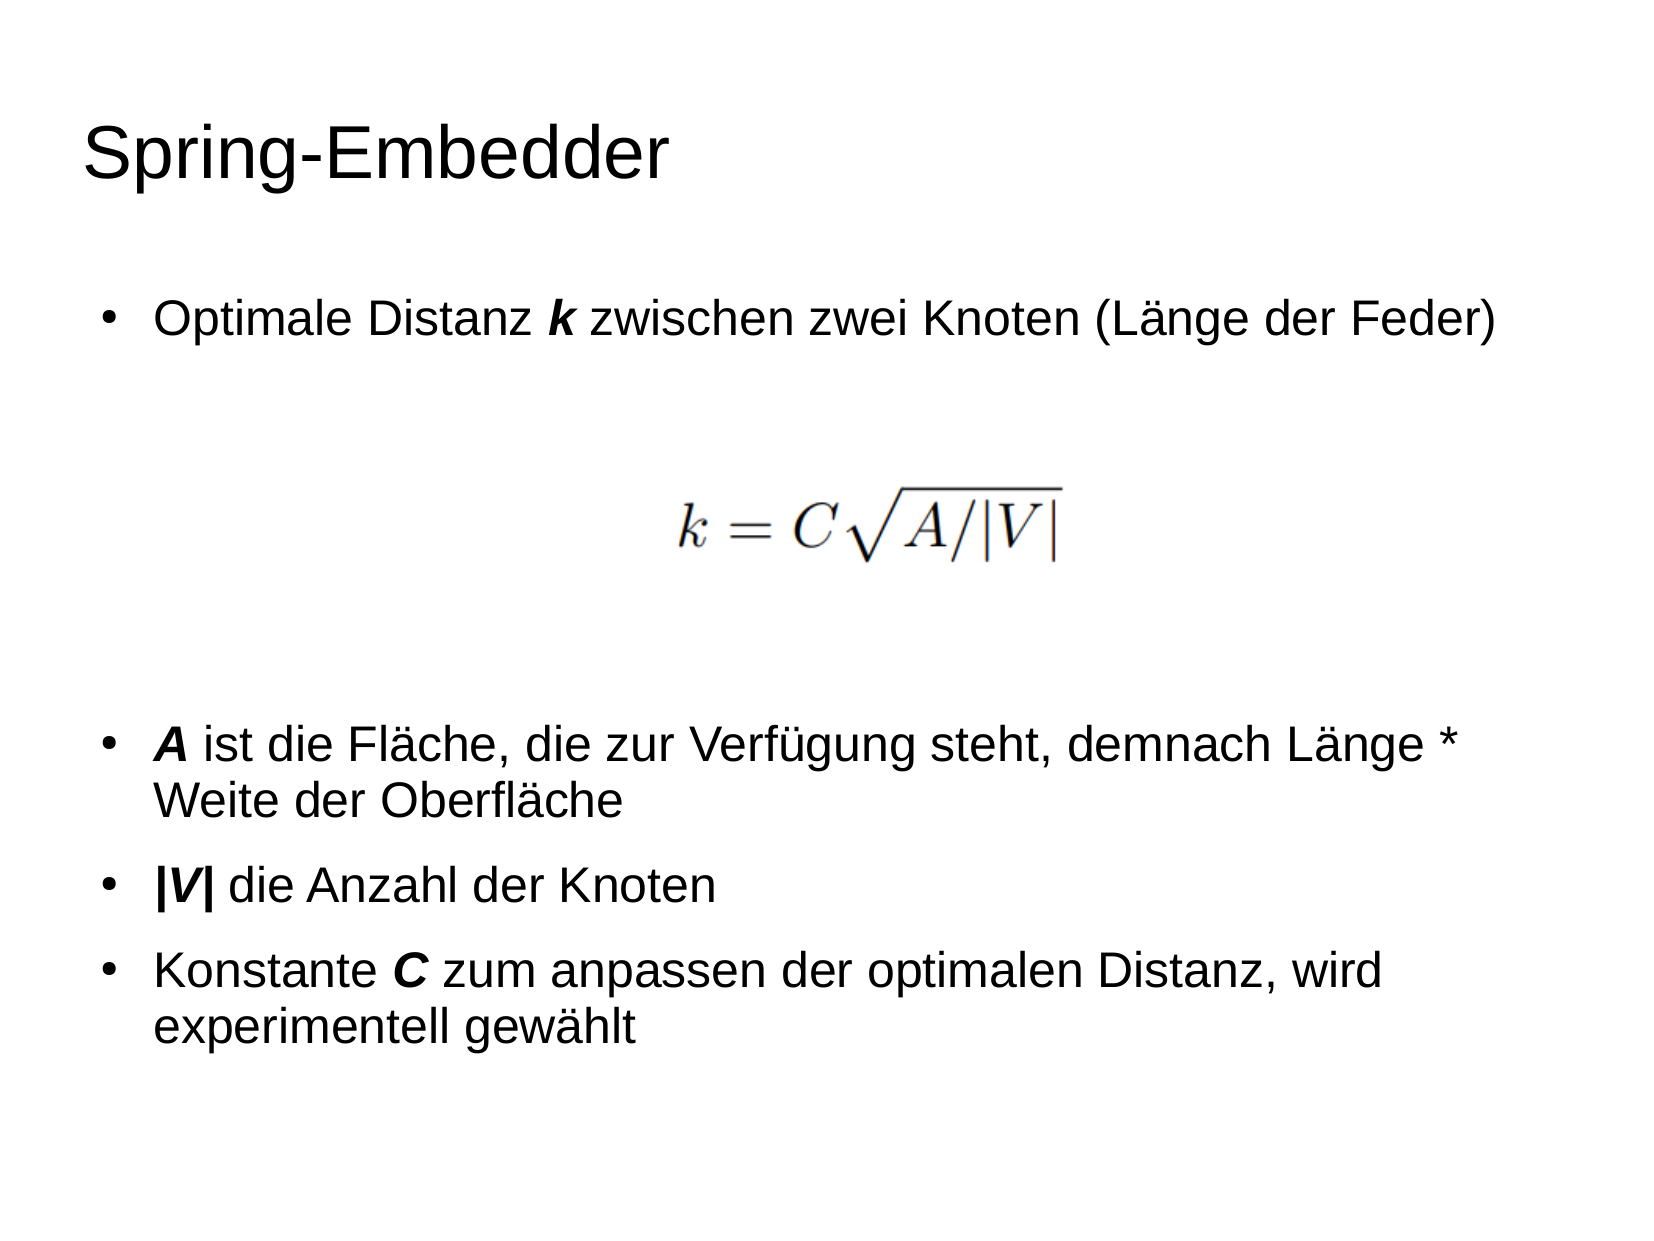

# Spring-Embedder
Optimale Distanz k zwischen zwei Knoten (Länge der Feder)
A ist die Fläche, die zur Verfügung steht, demnach Länge * Weite der Oberfläche
|V| die Anzahl der Knoten
Konstante C zum anpassen der optimalen Distanz, wird experimentell gewählt